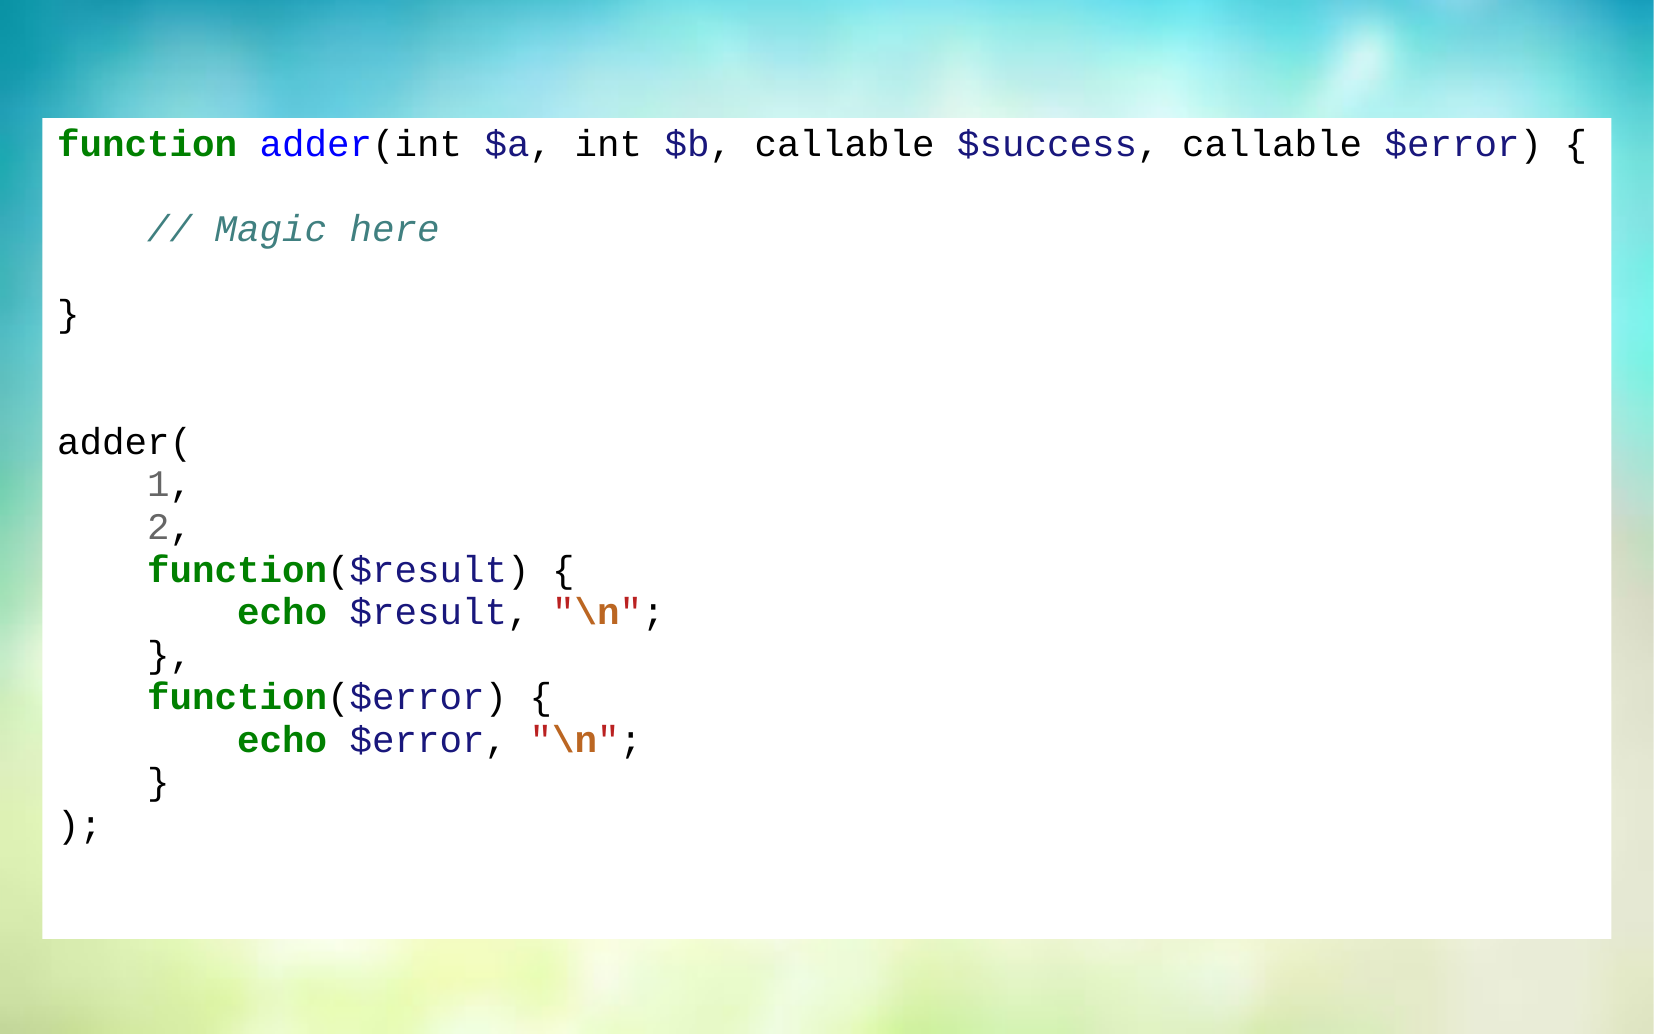

function adder(int $a, int $b, callable $success, callable $error) {
 // Magic here
}
adder(
 1,
 2,
 function($result) {
 echo $result, "\n";
 },
 function($error) {
 echo $error, "\n";
 }
);